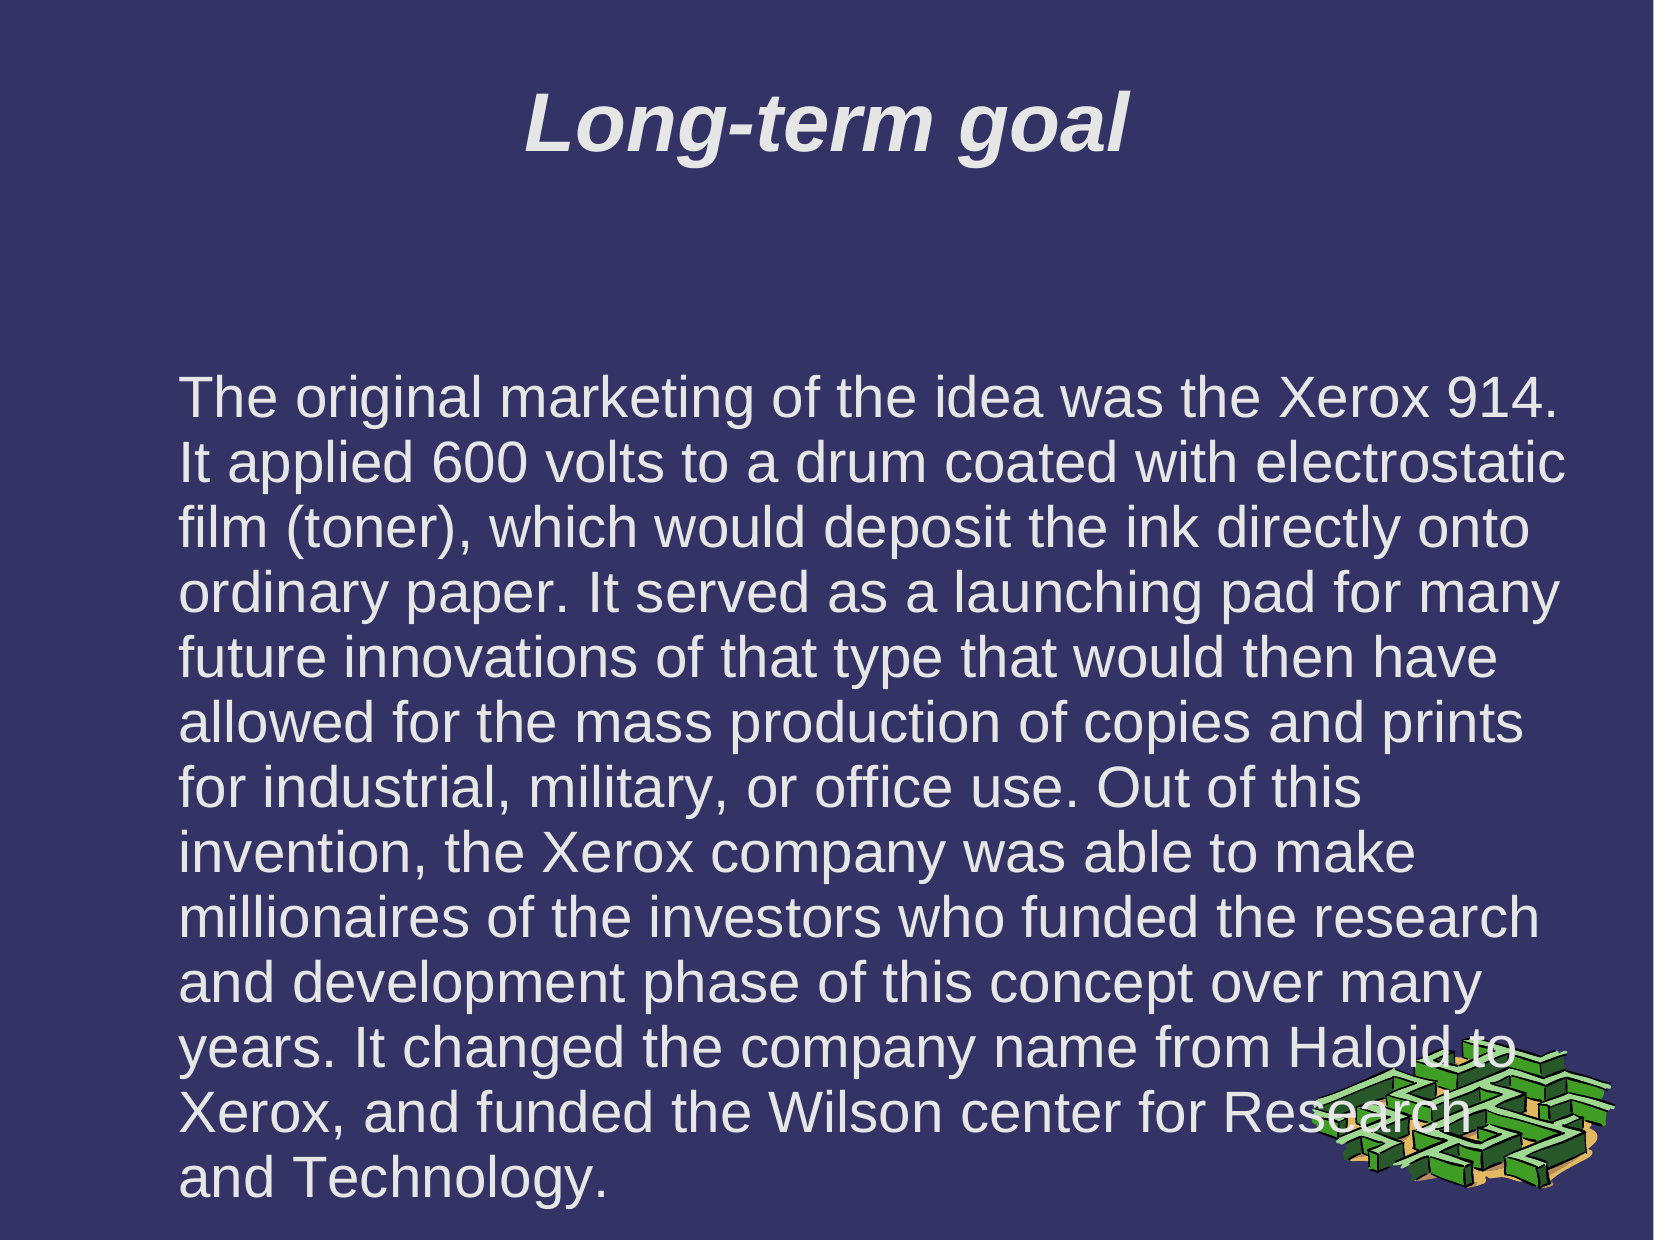

# Long-term goal
The original marketing of the idea was the Xerox 914. It applied 600 volts to a drum coated with electrostatic film (toner), which would deposit the ink directly onto ordinary paper. It served as a launching pad for many future innovations of that type that would then have allowed for the mass production of copies and prints for industrial, military, or office use. Out of this invention, the Xerox company was able to make millionaires of the investors who funded the research and development phase of this concept over many years. It changed the company name from Haloid to Xerox, and funded the Wilson center for Research and Technology.